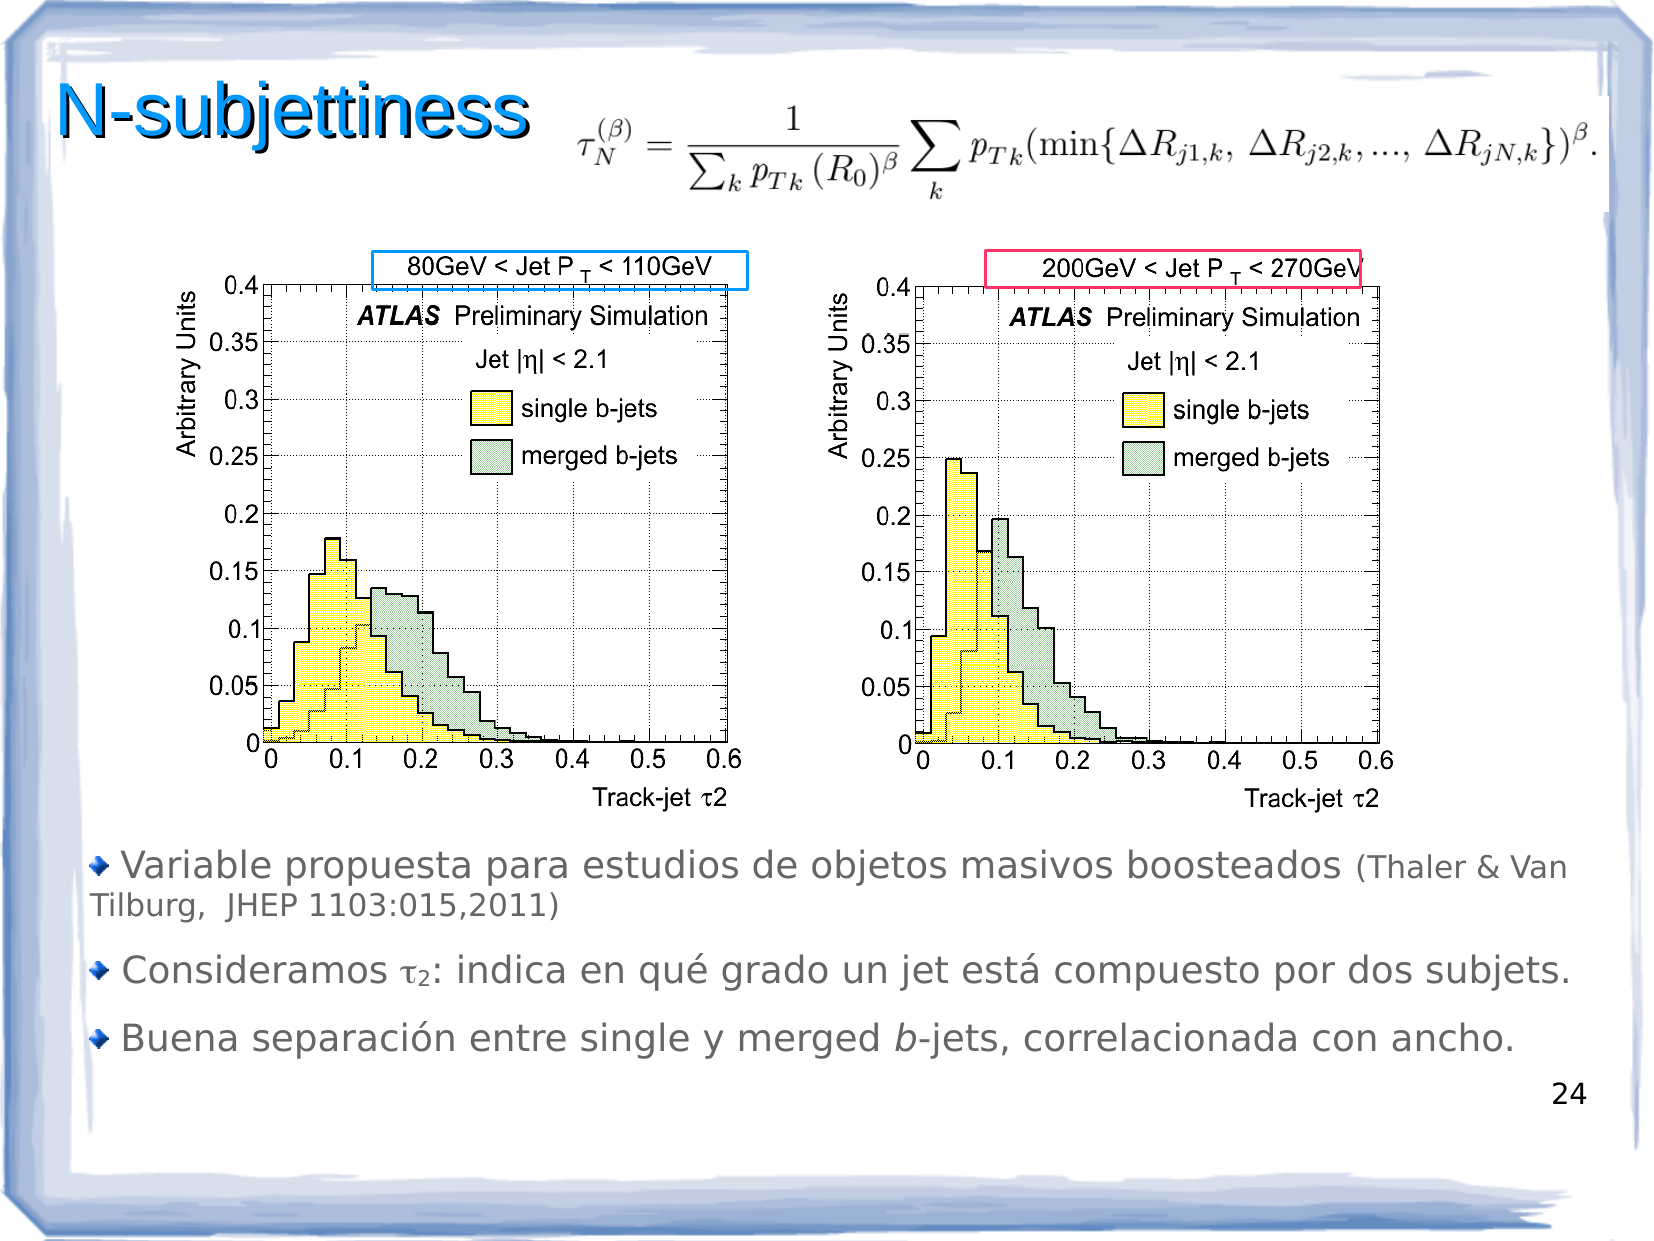

# N-subjettiness
 Variable propuesta para estudios de objetos masivos boosteados (Thaler & Van Tilburg, JHEP 1103:015,2011)
 Consideramos t2: indica en qué grado un jet está compuesto por dos subjets.
 Buena separación entre single y merged b-jets, correlacionada con ancho.
24